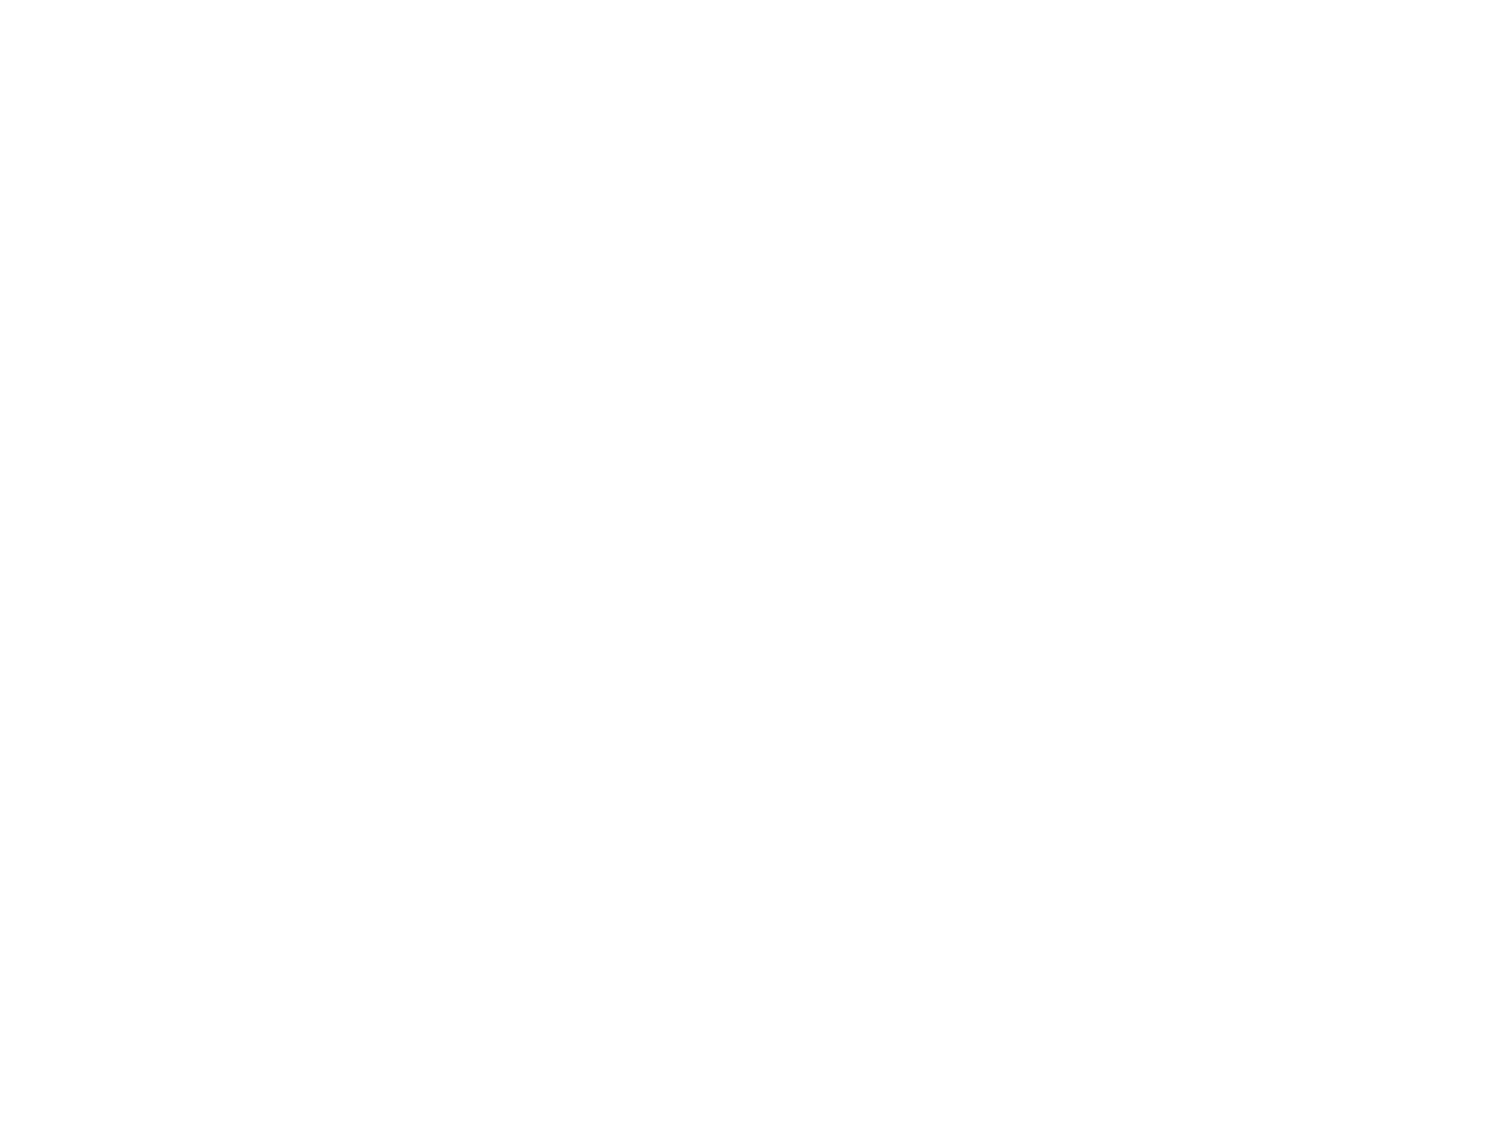

# Bias v. Variance v. Model Complexity